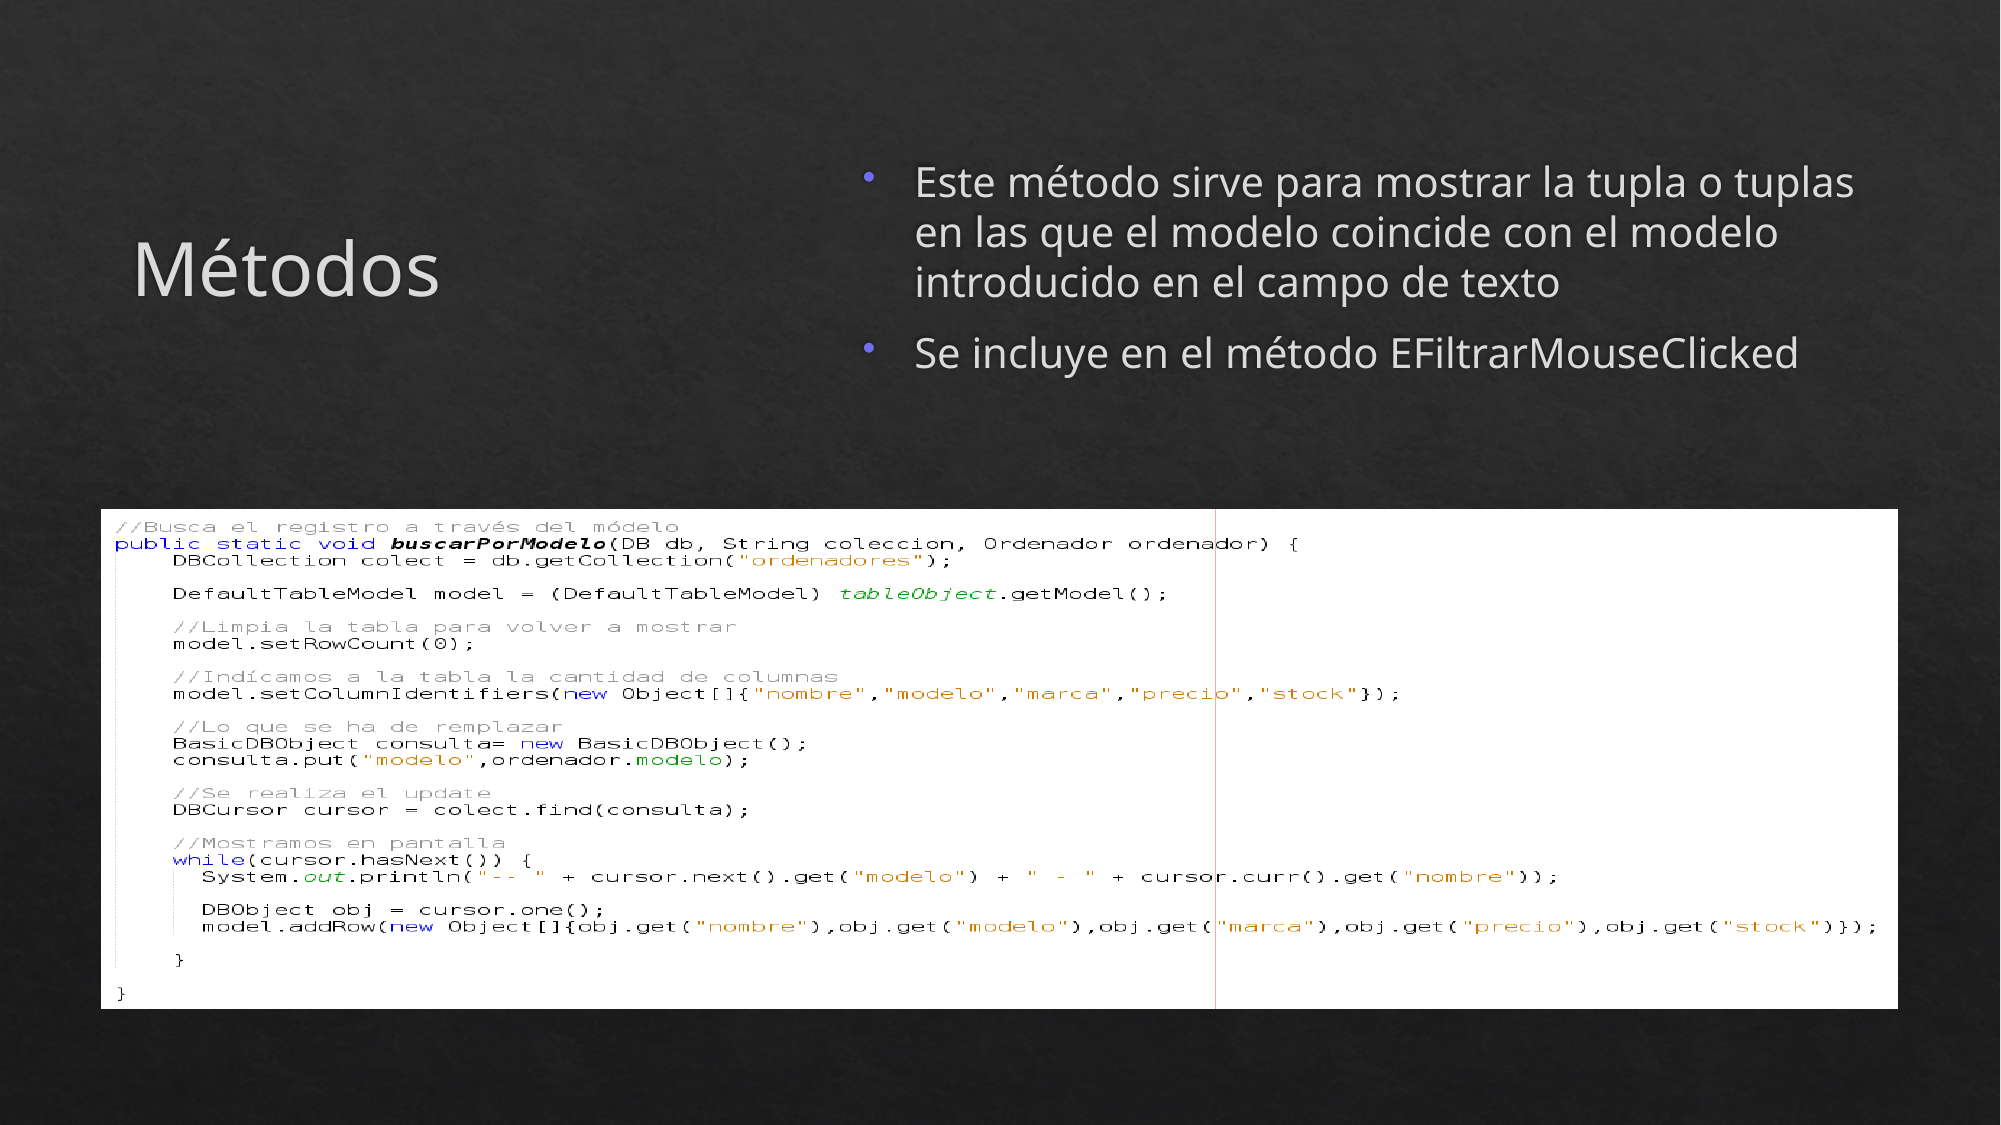

# Métodos
Este método sirve para mostrar la tupla o tuplas en las que el modelo coincide con el modelo introducido en el campo de texto
Se incluye en el método EFiltrarMouseClicked